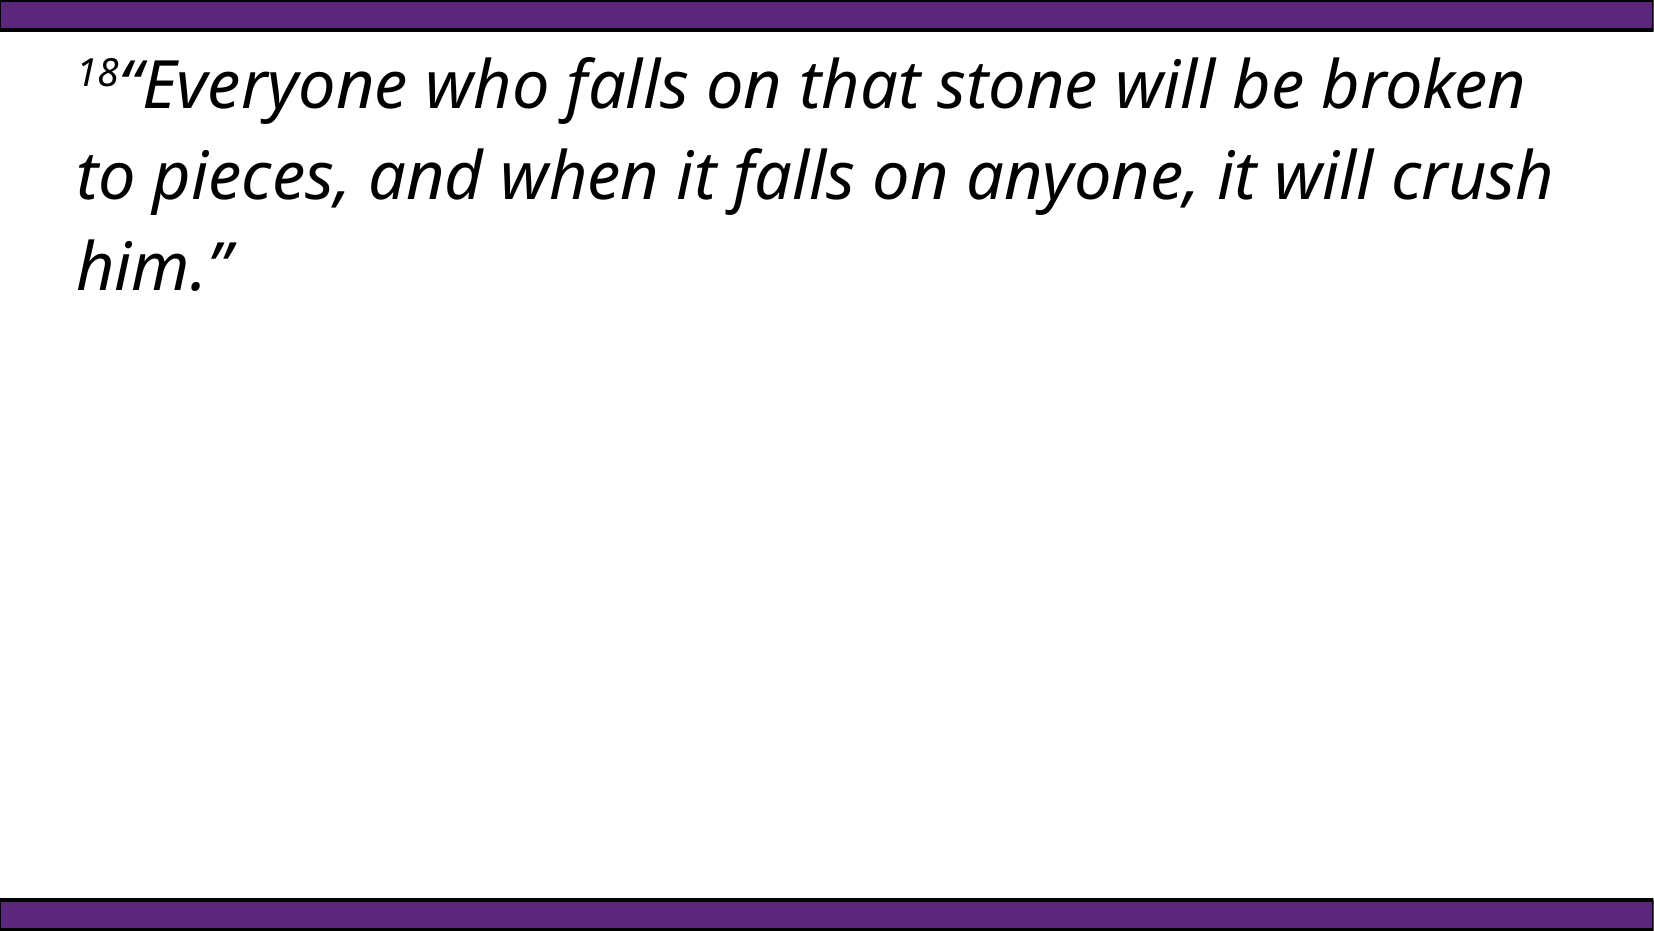

18“Everyone who falls on that stone will be broken to pieces, and when it falls on anyone, it will crush him.”